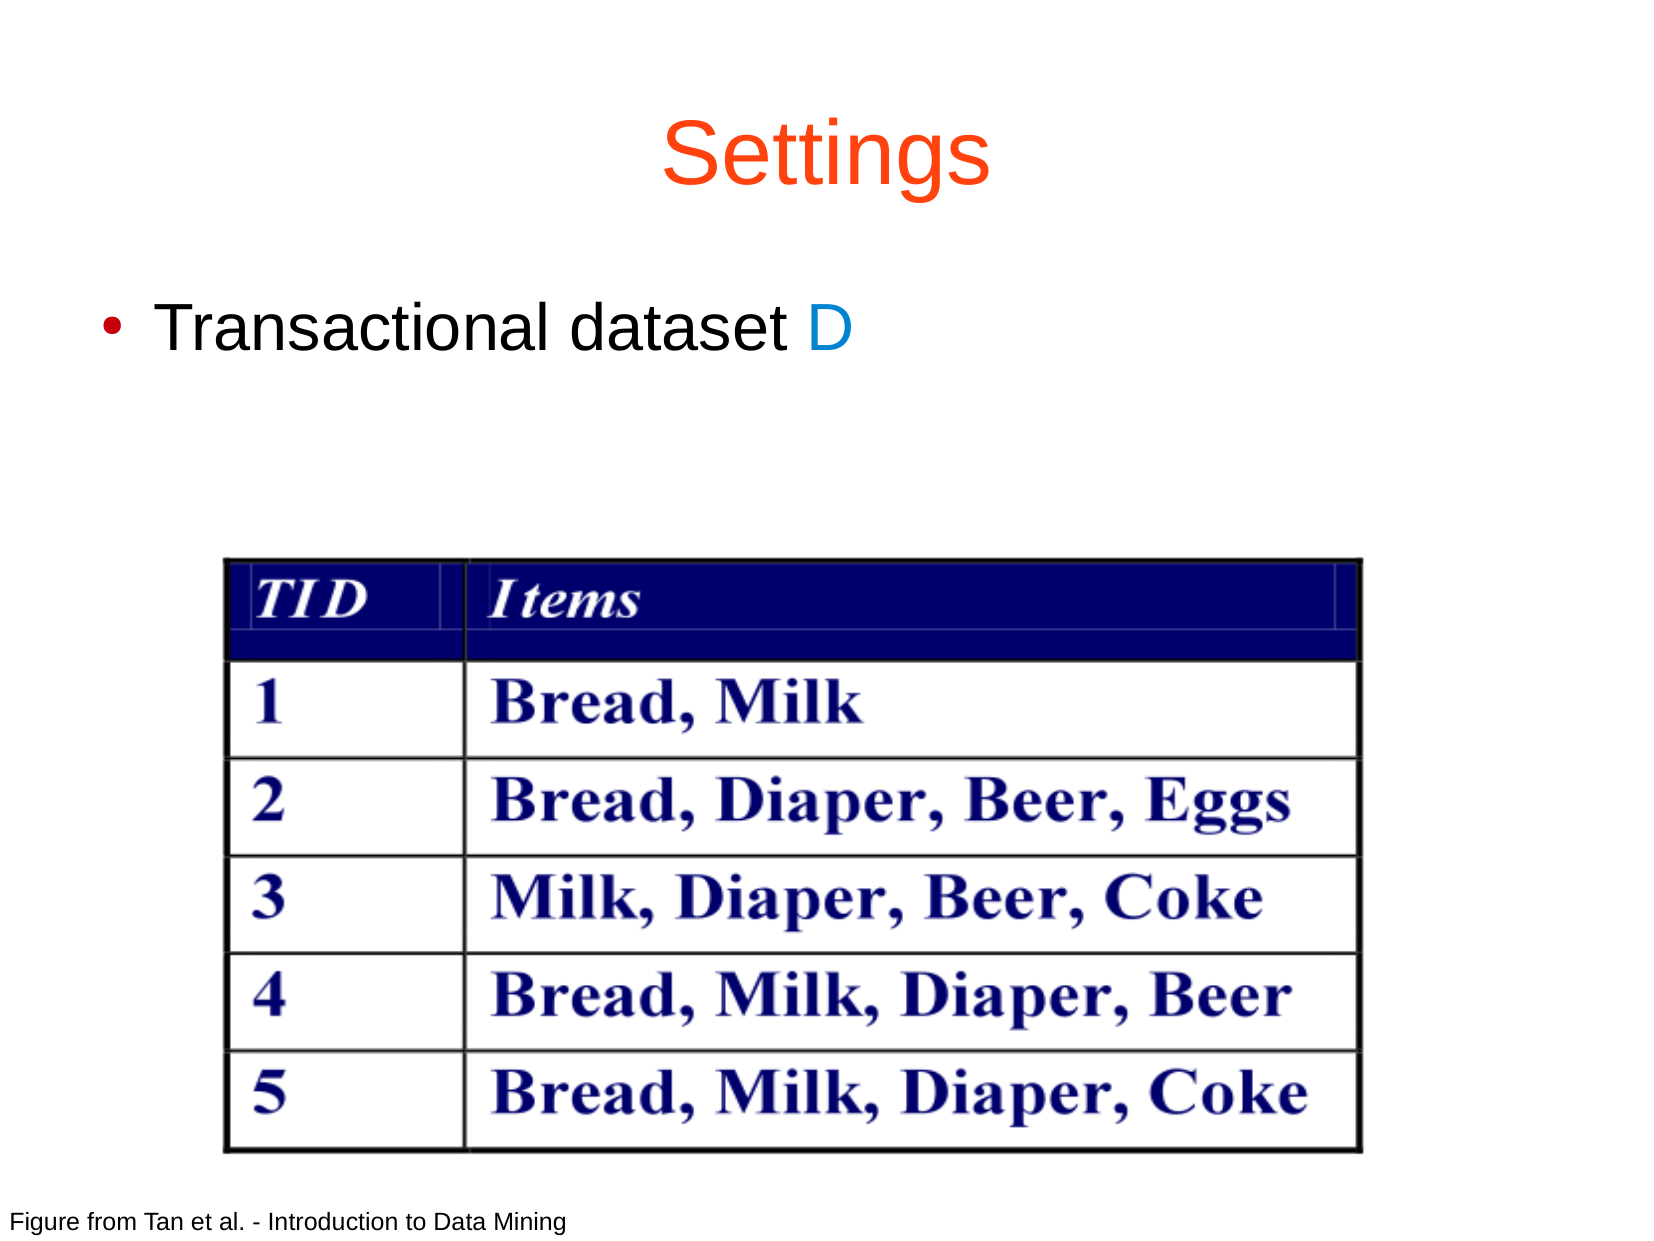

# Settings
Transactional dataset D
Figure from Tan et al. - Introduction to Data Mining